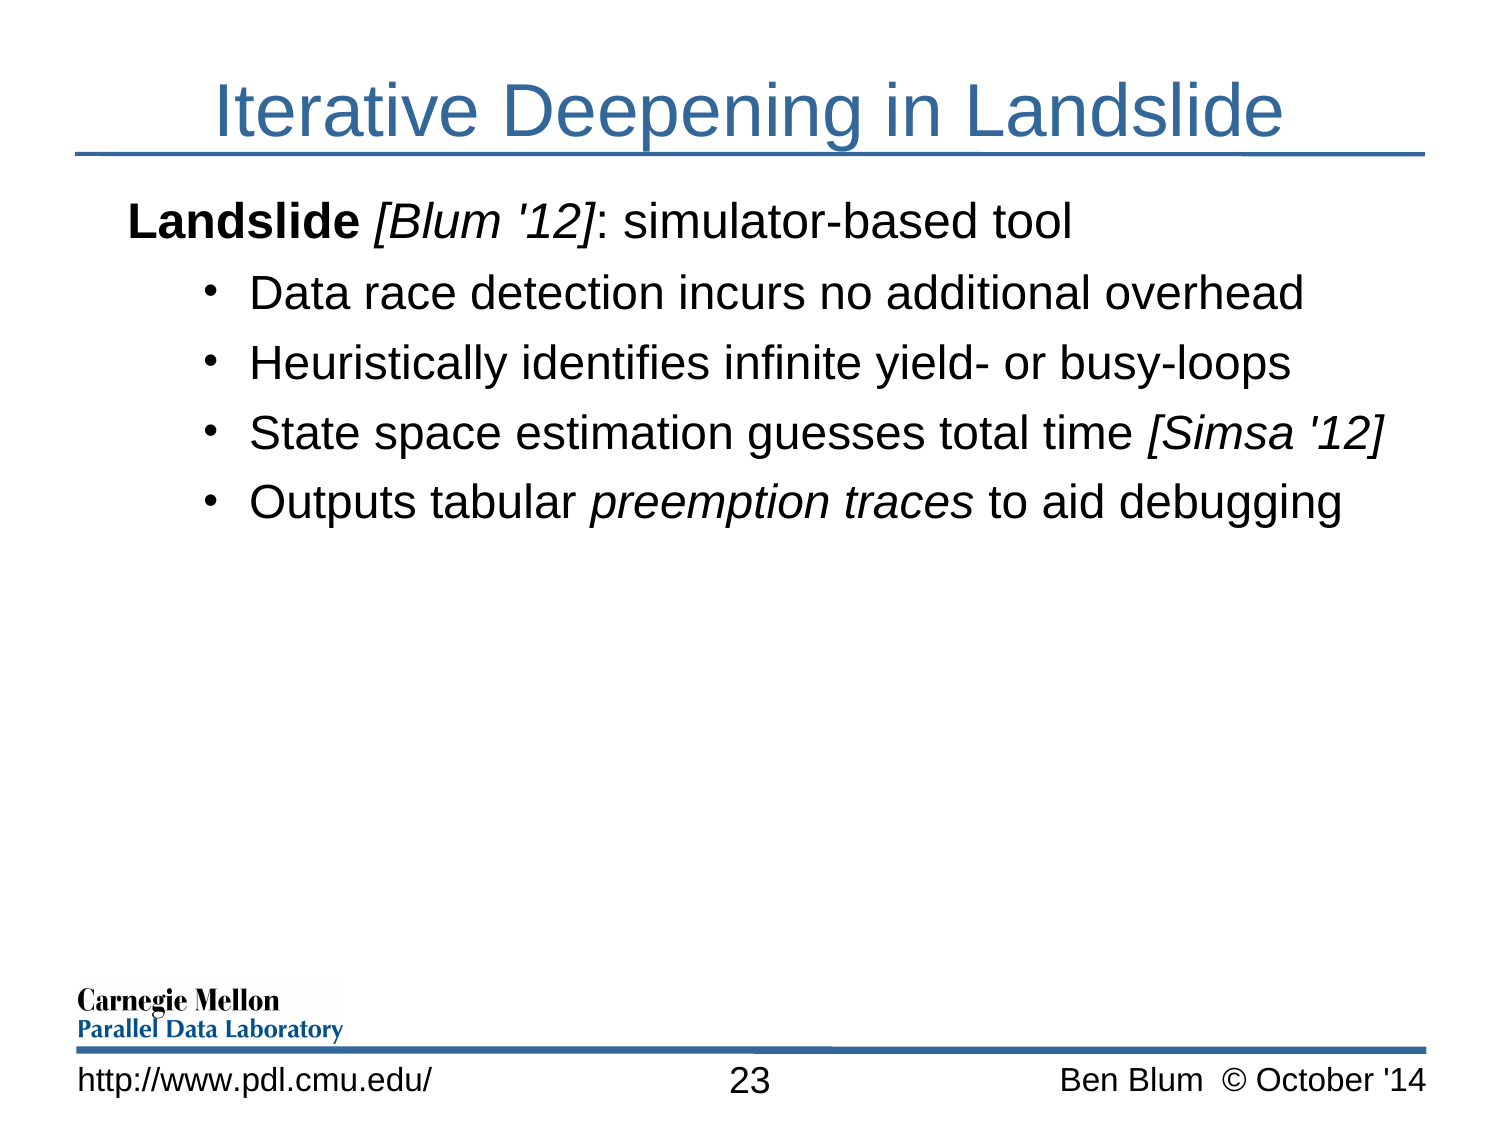

# Iterative Deepening in Landslide
Landslide [Blum '12]: simulator-based tool
Data race detection incurs no additional overhead
Heuristically identifies infinite yield- or busy-loops
State space estimation guesses total time [Simsa '12]
Outputs tabular preemption traces to aid debugging
23